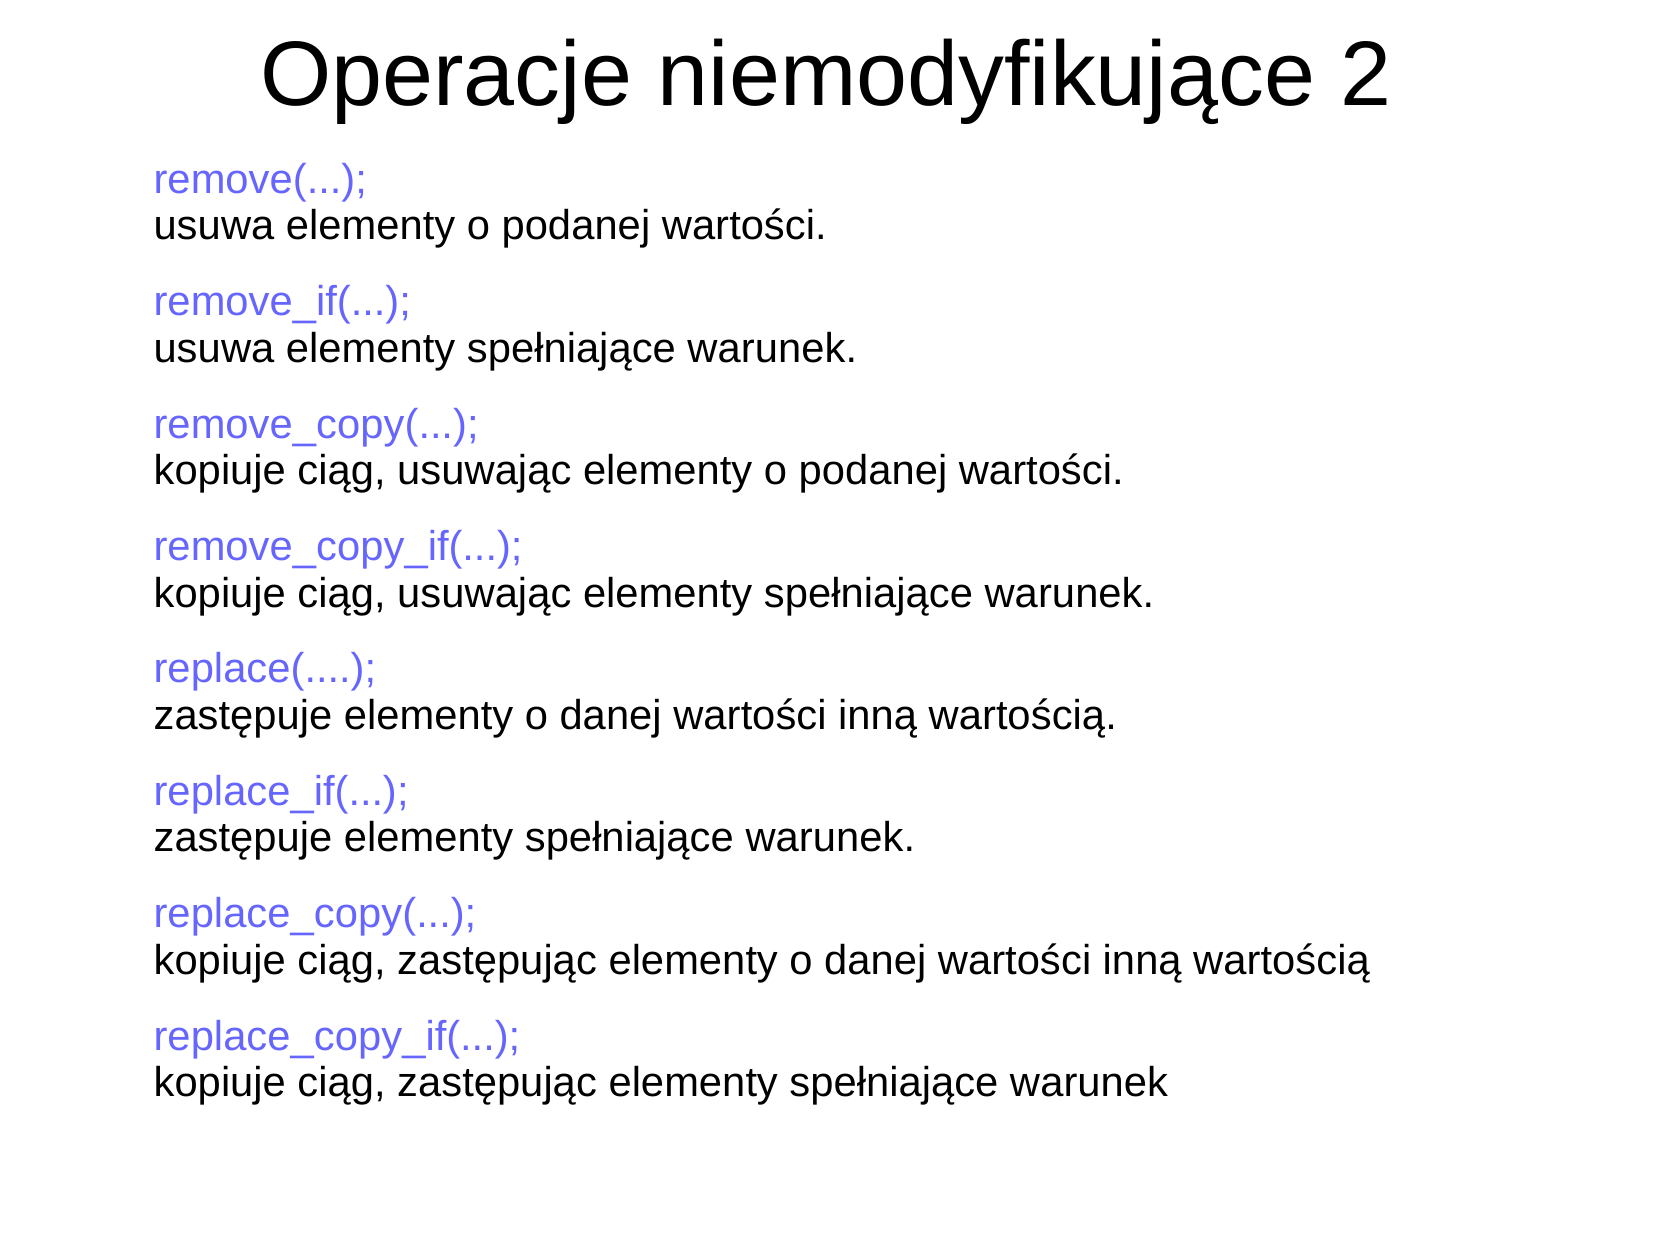

# Operacje niemodyfikujące 2
remove(...);																usuwa elementy o podanej wartości.
remove_if(...);															usuwa elementy spełniające warunek.
remove_copy(...);															kopiuje ciąg, usuwając elementy o podanej wartości.
remove_copy_if(...);														kopiuje ciąg, usuwając elementy spełniające warunek.
replace(....); 														zastępuje elementy o danej wartości inną wartością.
replace_if(...);														zastępuje elementy spełniające warunek.
replace_copy(...);														kopiuje ciąg, zastępując elementy o danej wartości inną wartością
replace_copy_if(...);														kopiuje ciąg, zastępując elementy spełniające warunek